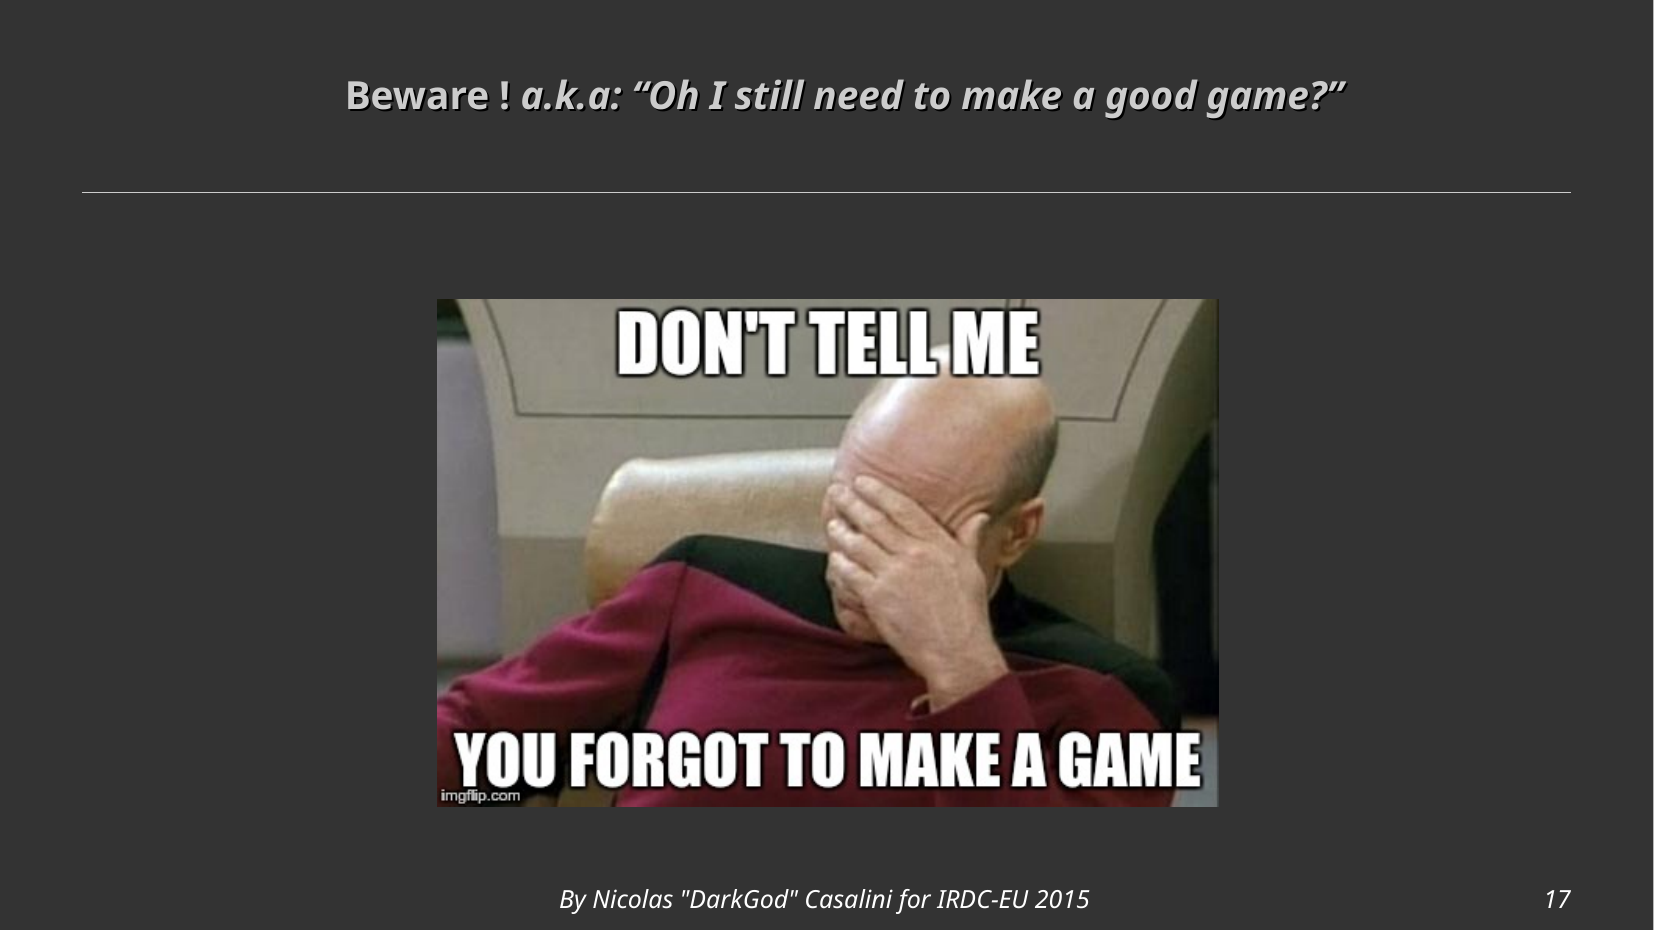

# Beware ! a.k.a: “Oh I still need to make a good game?”
By Nicolas "DarkGod" Casalini for IRDC-EU 2015
17